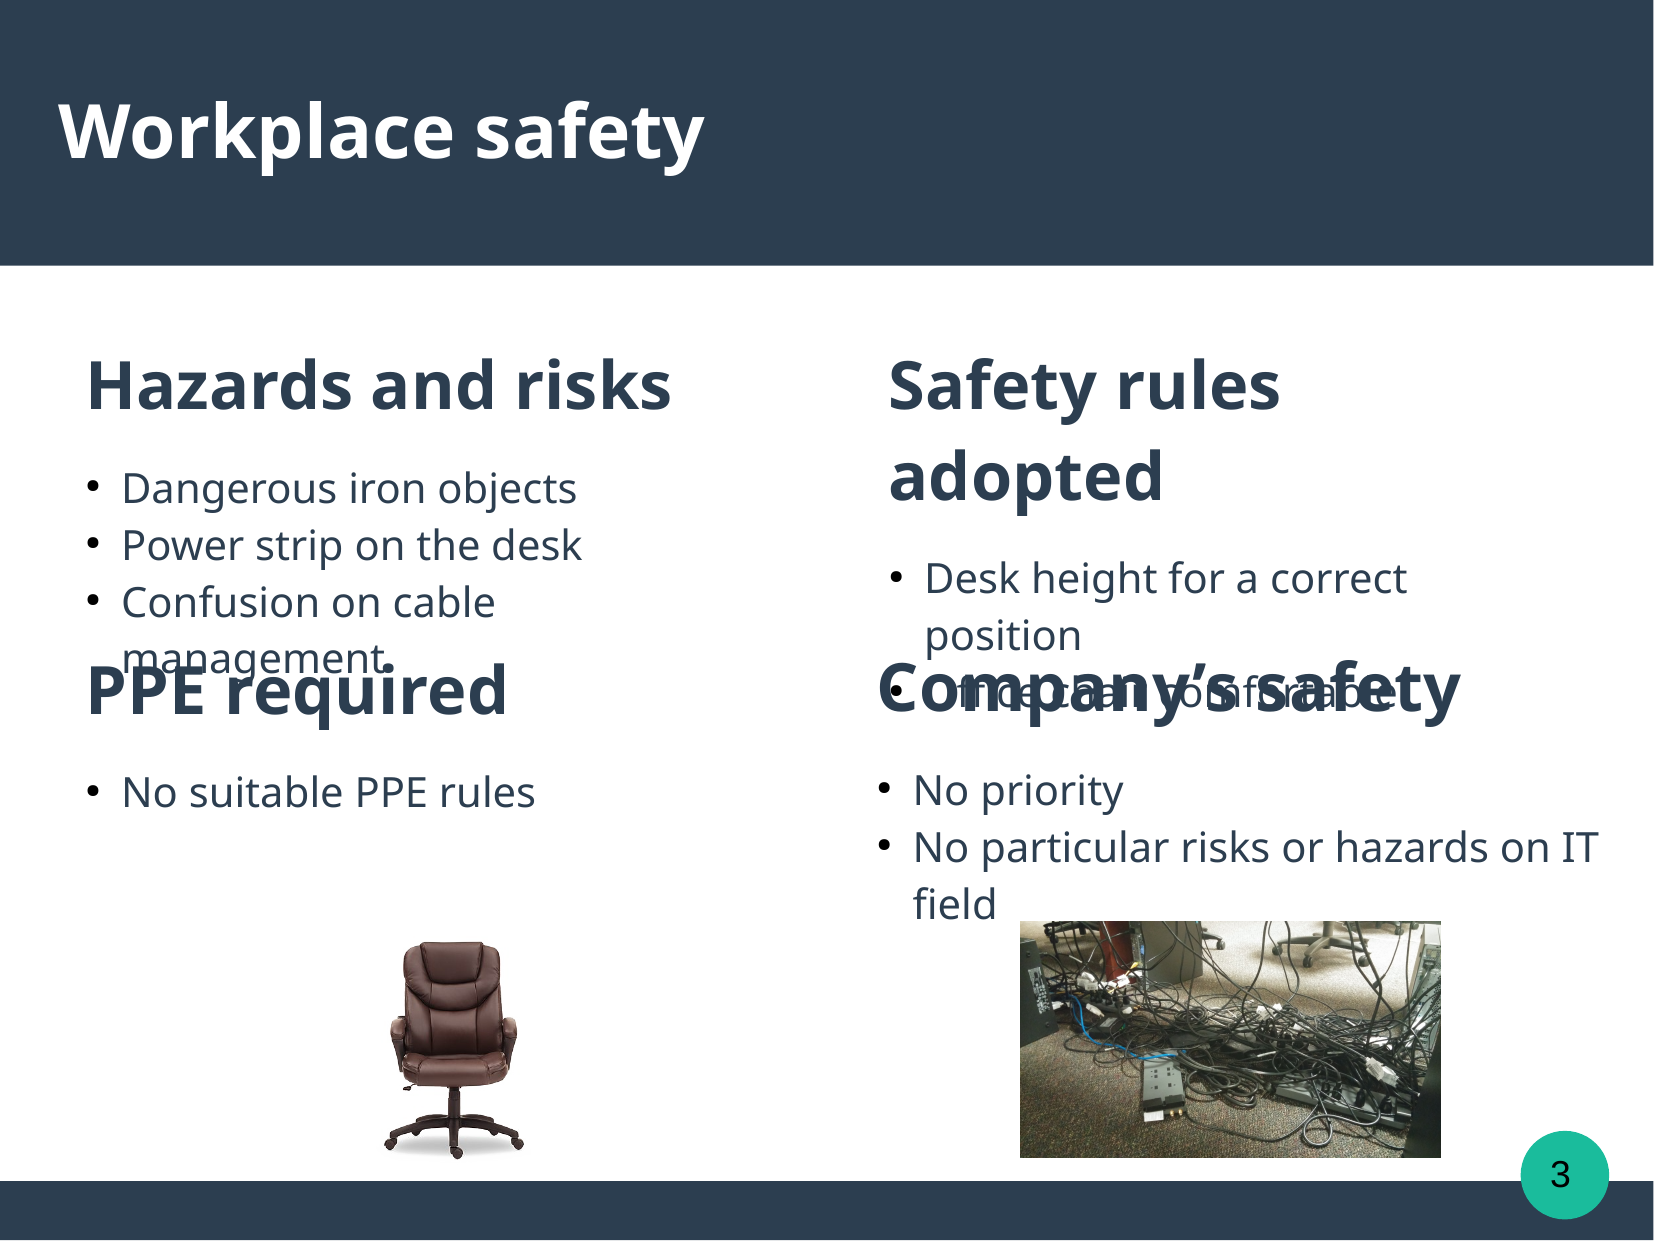

Workplace safety
Hazards and risks
Dangerous iron objects
Power strip on the desk
Confusion on cable management
Safety rules adopted
Desk height for a correct position
Office chair comfortable
Company’s safety
No priority
No particular risks or hazards on IT field
PPE required
No suitable PPE rules
3